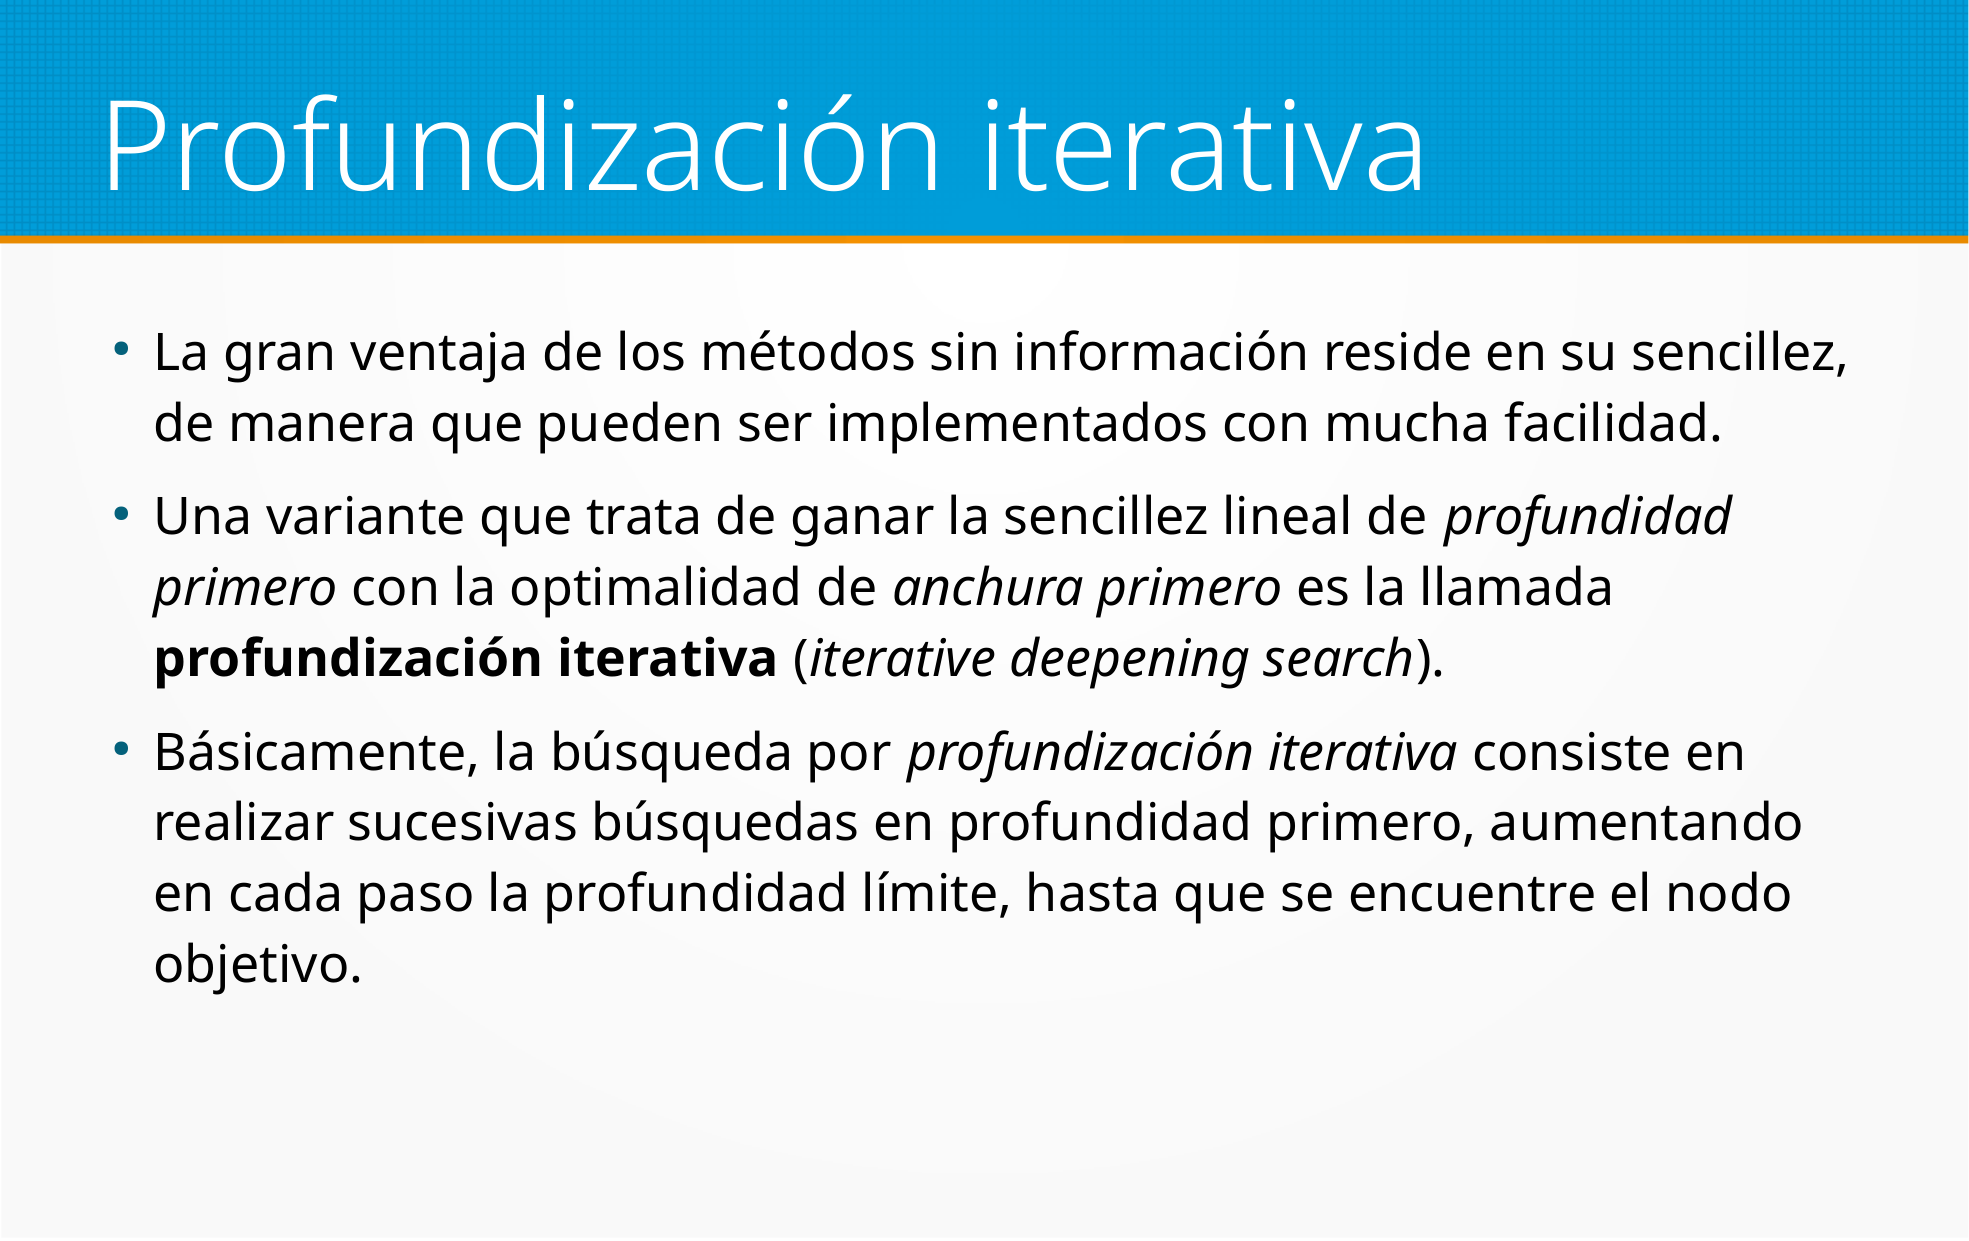

# Profundización iterativa
La gran ventaja de los métodos sin información reside en su sencillez, de manera que pueden ser implementados con mucha facilidad.
Una variante que trata de ganar la sencillez lineal de profundidad primero con la optimalidad de anchura primero es la llamada profundización iterativa (iterative deepening search).
Básicamente, la búsqueda por profundización iterativa consiste en realizar sucesivas búsquedas en profundidad primero, aumentando en cada paso la profundidad límite, hasta que se encuentre el nodo objetivo.